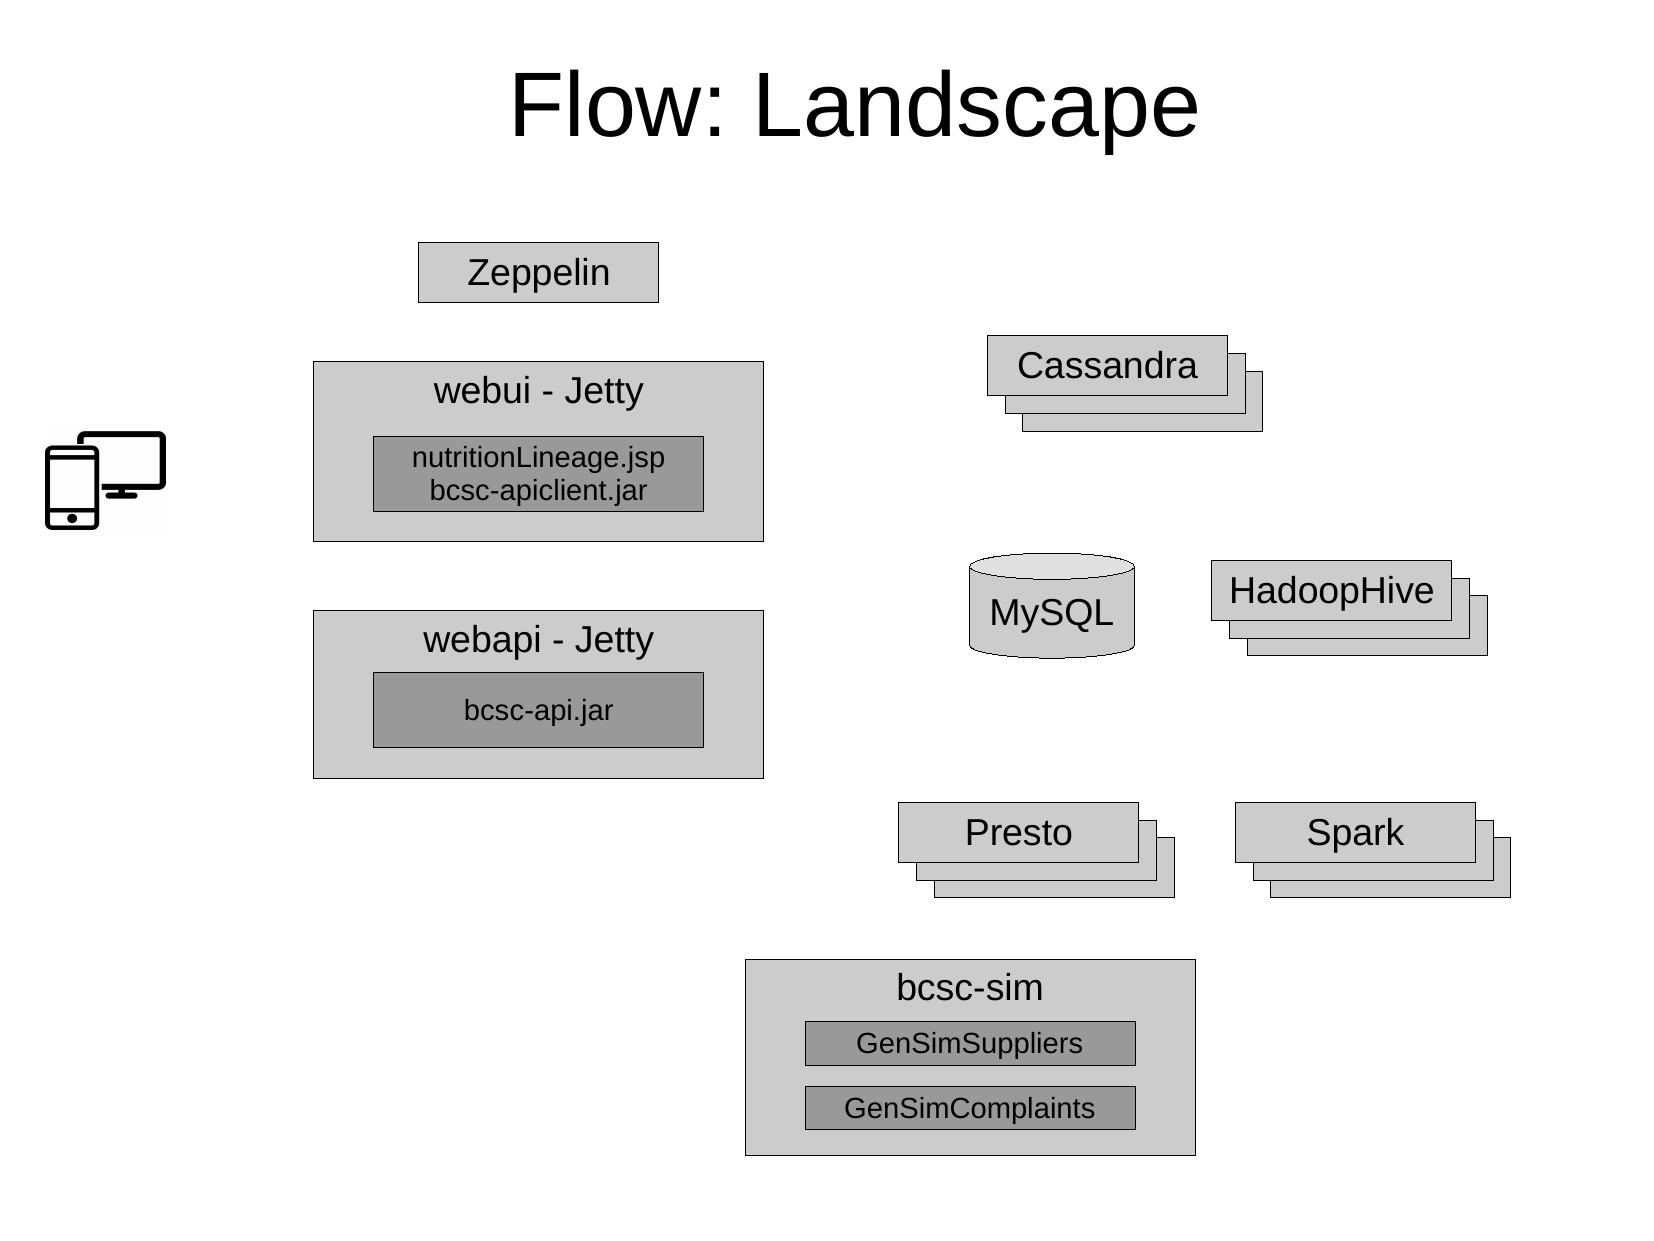

Flow: Landscape
Zeppelin
Cassandra
webui - Jetty
nutritionLineage.jsp
bcsc-apiclient.jar
MySQL
HadoopHive
webapi - Jetty
bcsc-api.jar
Presto
Spark
bcsc-sim
GenSimSuppliers
GenSimComplaints